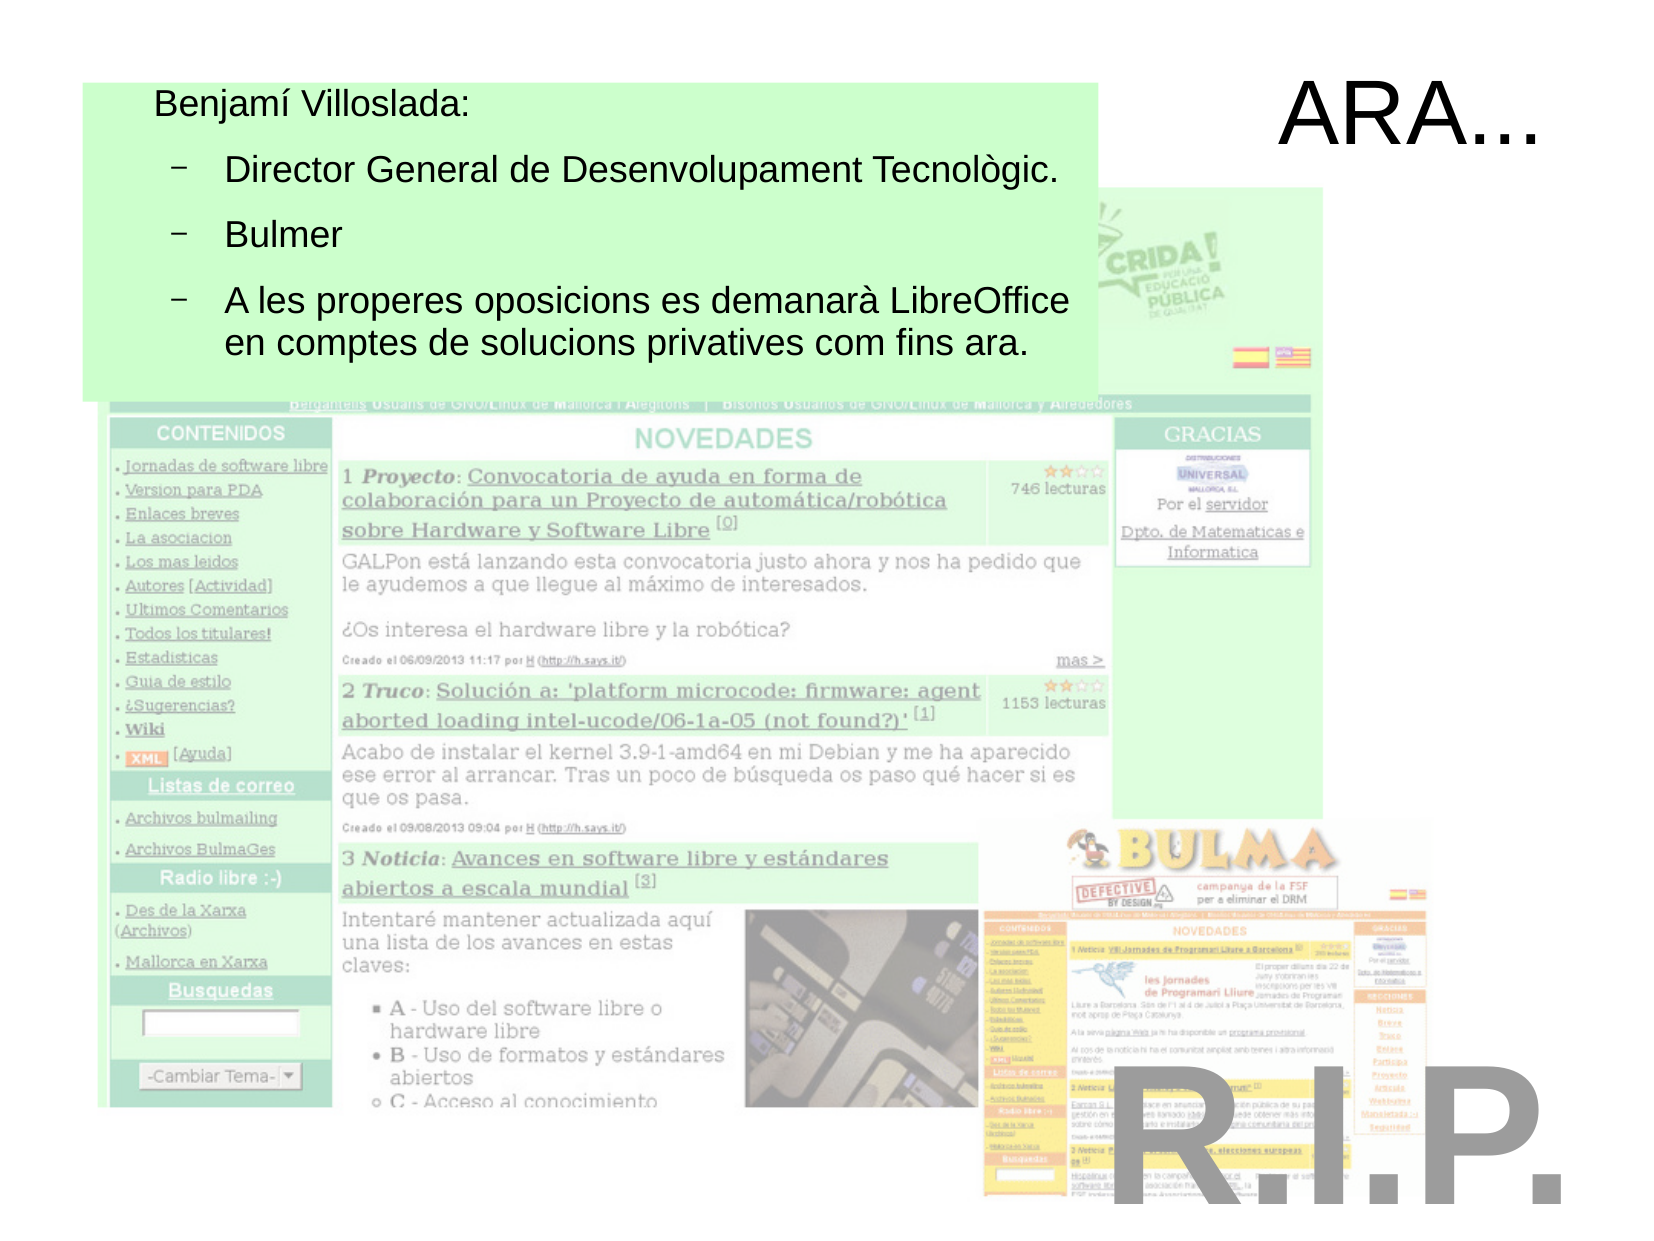

# ARA...
Benjamí Villoslada:
Director General de Desenvolupament Tecnològic.
Bulmer
A les properes oposicions es demanarà LibreOffice en comptes de solucions privatives com fins ara.
R.I.P.